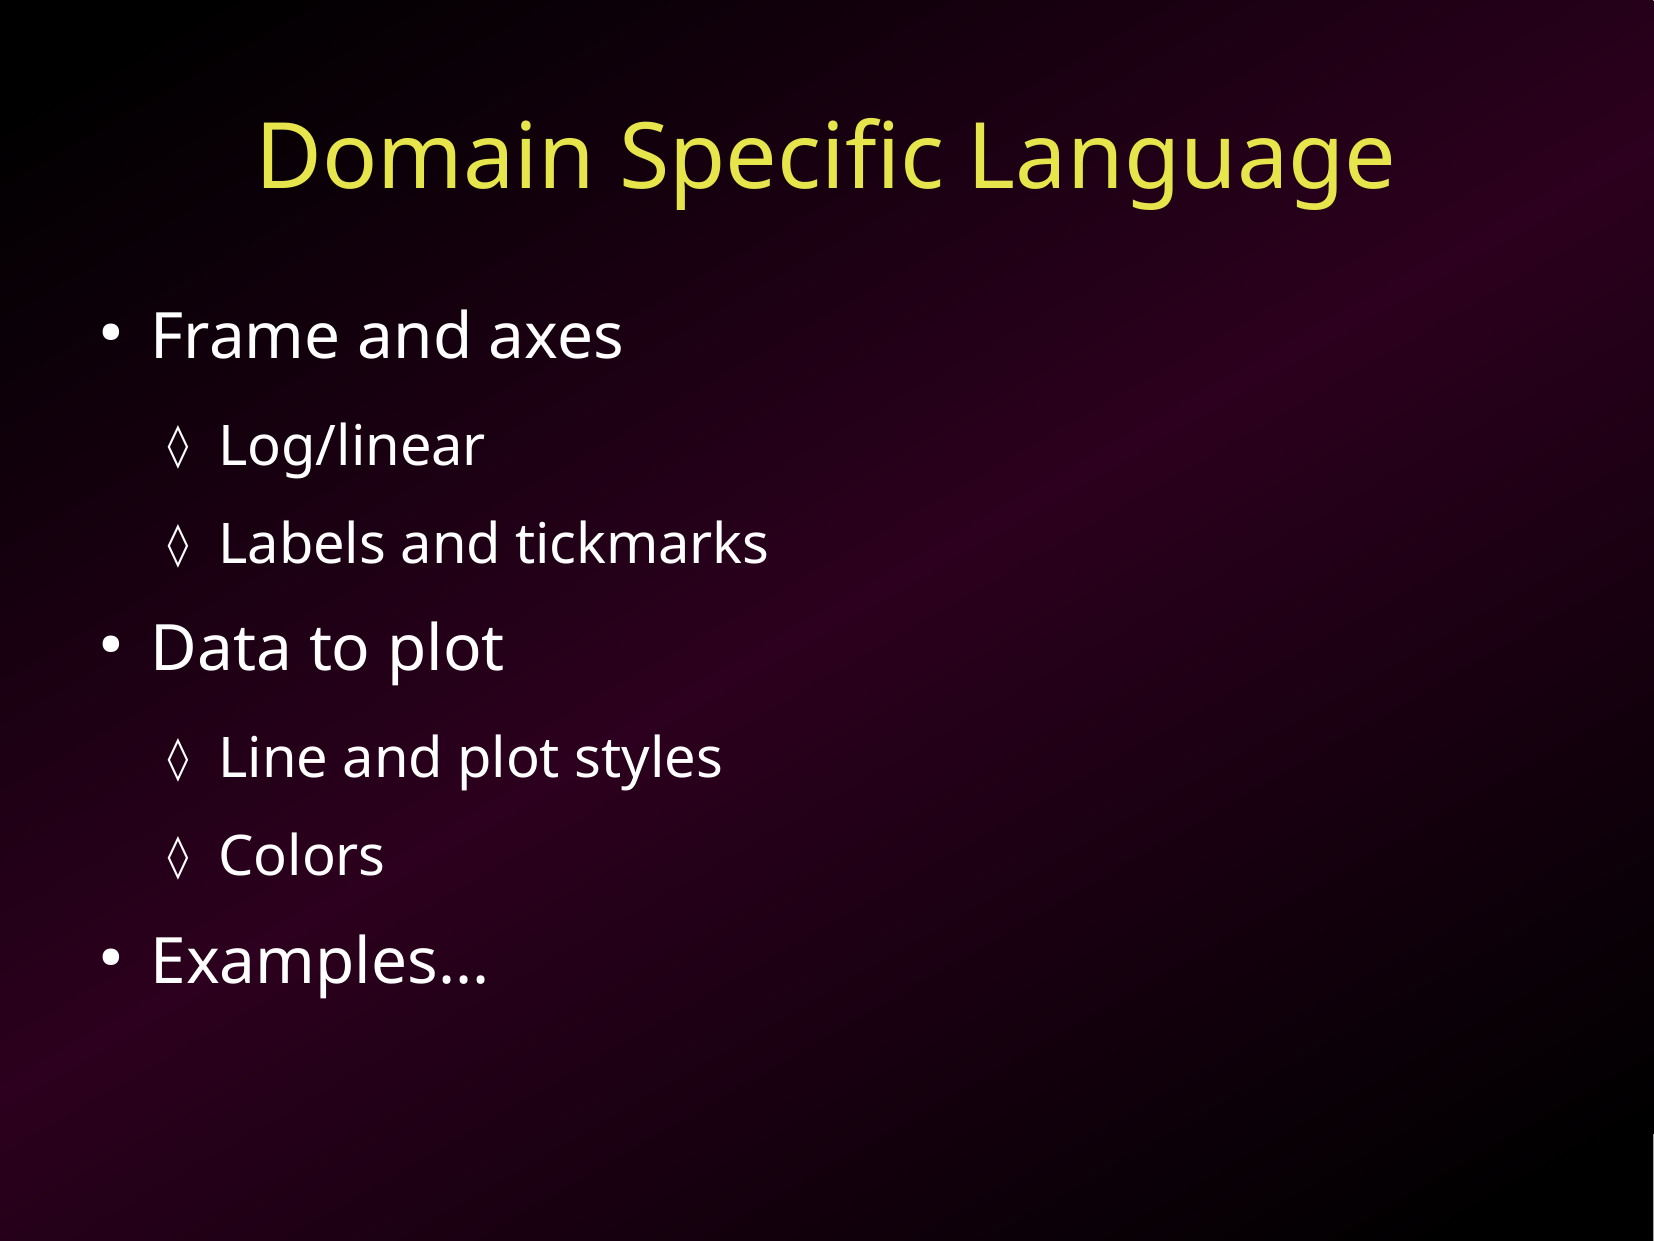

# Domain Specific Language
Frame and axes
Log/linear
Labels and tickmarks
Data to plot
Line and plot styles
Colors
Examples...